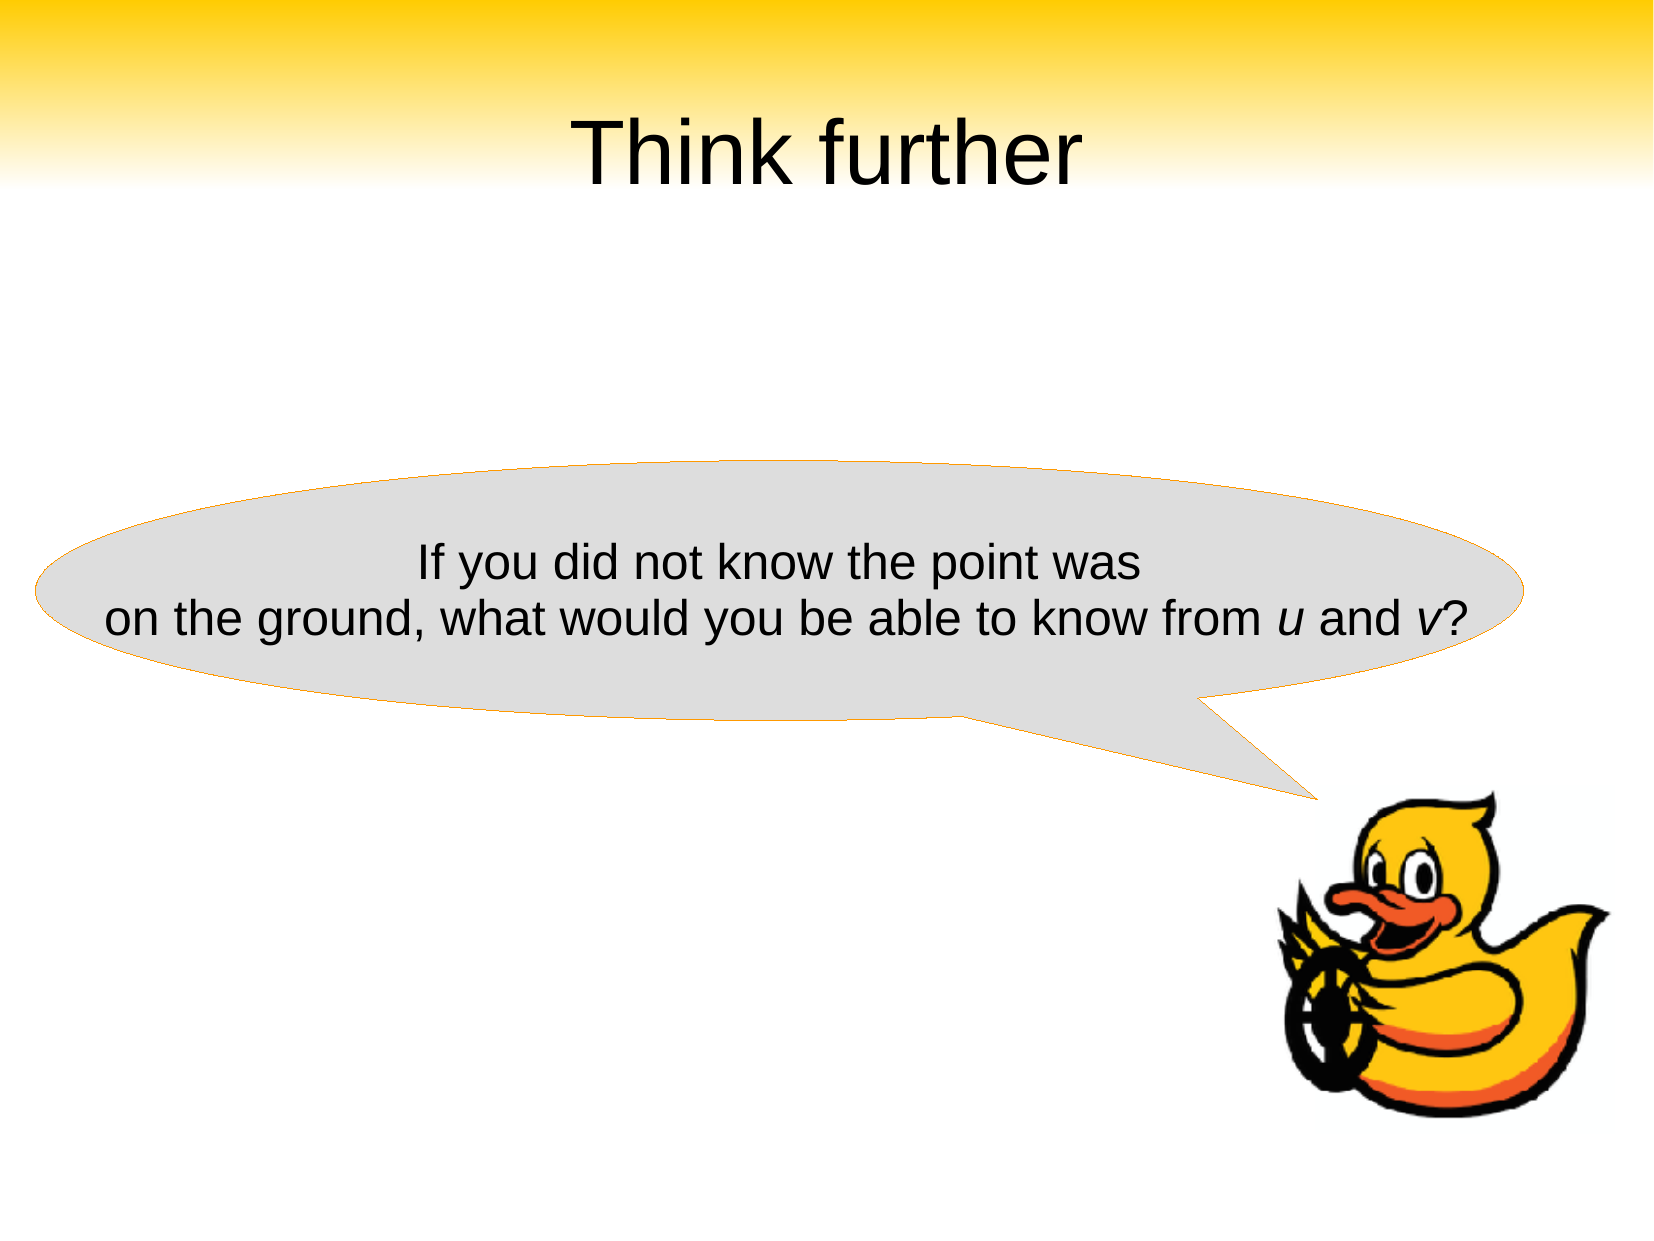

# Think further
If you did not know the point was
 on the ground, what would you be able to know from u and v?